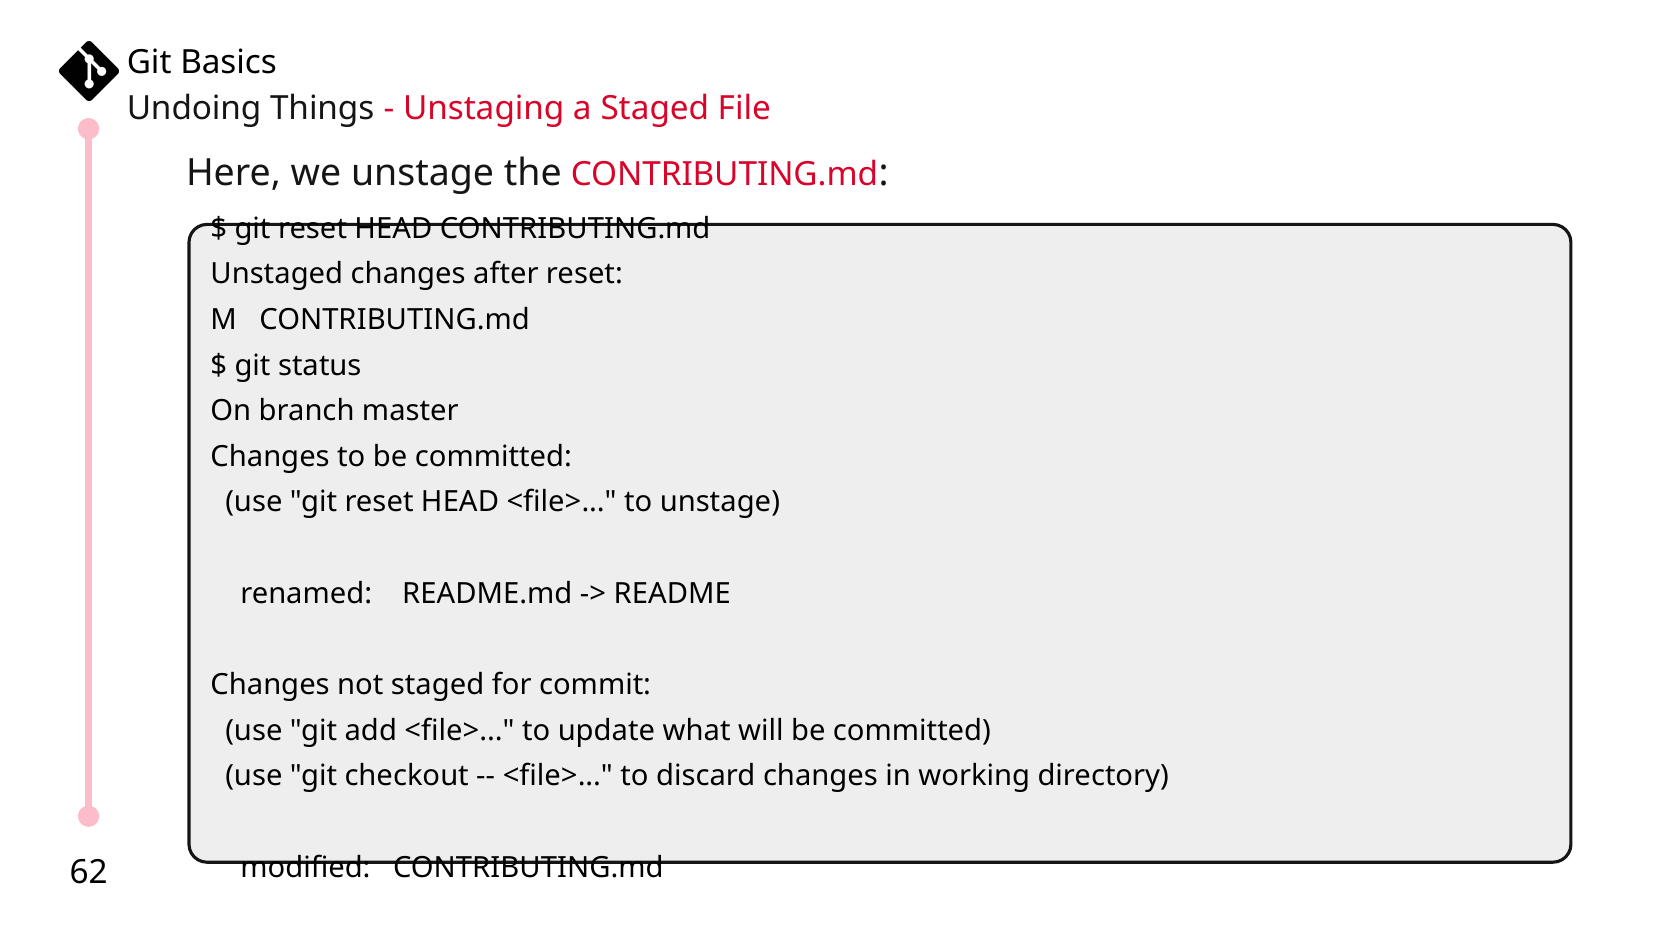

Git Basics
Undoing Things - Unstaging a Staged File
Here, we unstage the CONTRIBUTING.md:
$ git reset HEAD CONTRIBUTING.md
Unstaged changes after reset:
M CONTRIBUTING.md
$ git status
On branch master
Changes to be committed:
 (use "git reset HEAD <file>..." to unstage)
 renamed: README.md -> README
Changes not staged for commit:
 (use "git add <file>..." to update what will be committed)
 (use "git checkout -- <file>..." to discard changes in working directory)
 modified: CONTRIBUTING.md
62